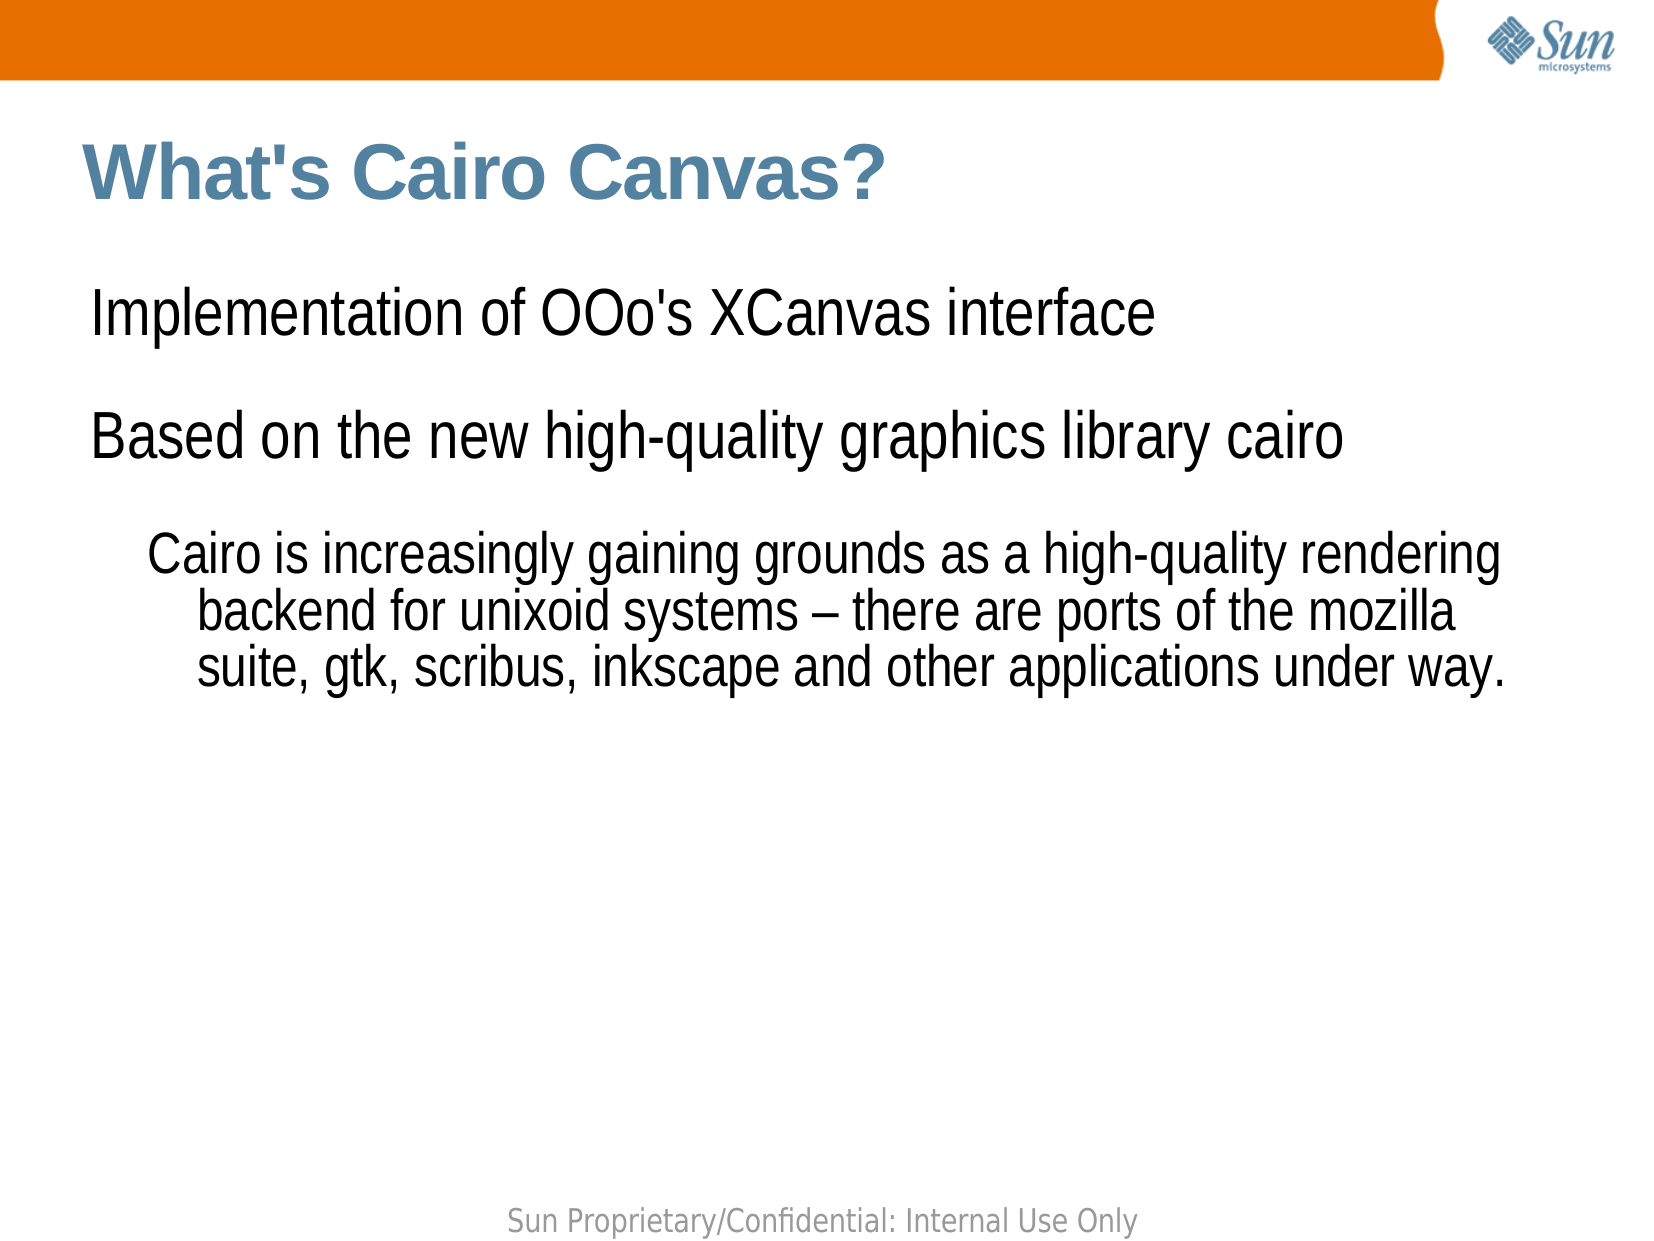

# What's Cairo Canvas?
Implementation of OOo's XCanvas interface
Based on the new high-quality graphics library cairo
Cairo is increasingly gaining grounds as a high-quality rendering backend for unixoid systems – there are ports of the mozilla suite, gtk, scribus, inkscape and other applications under way.